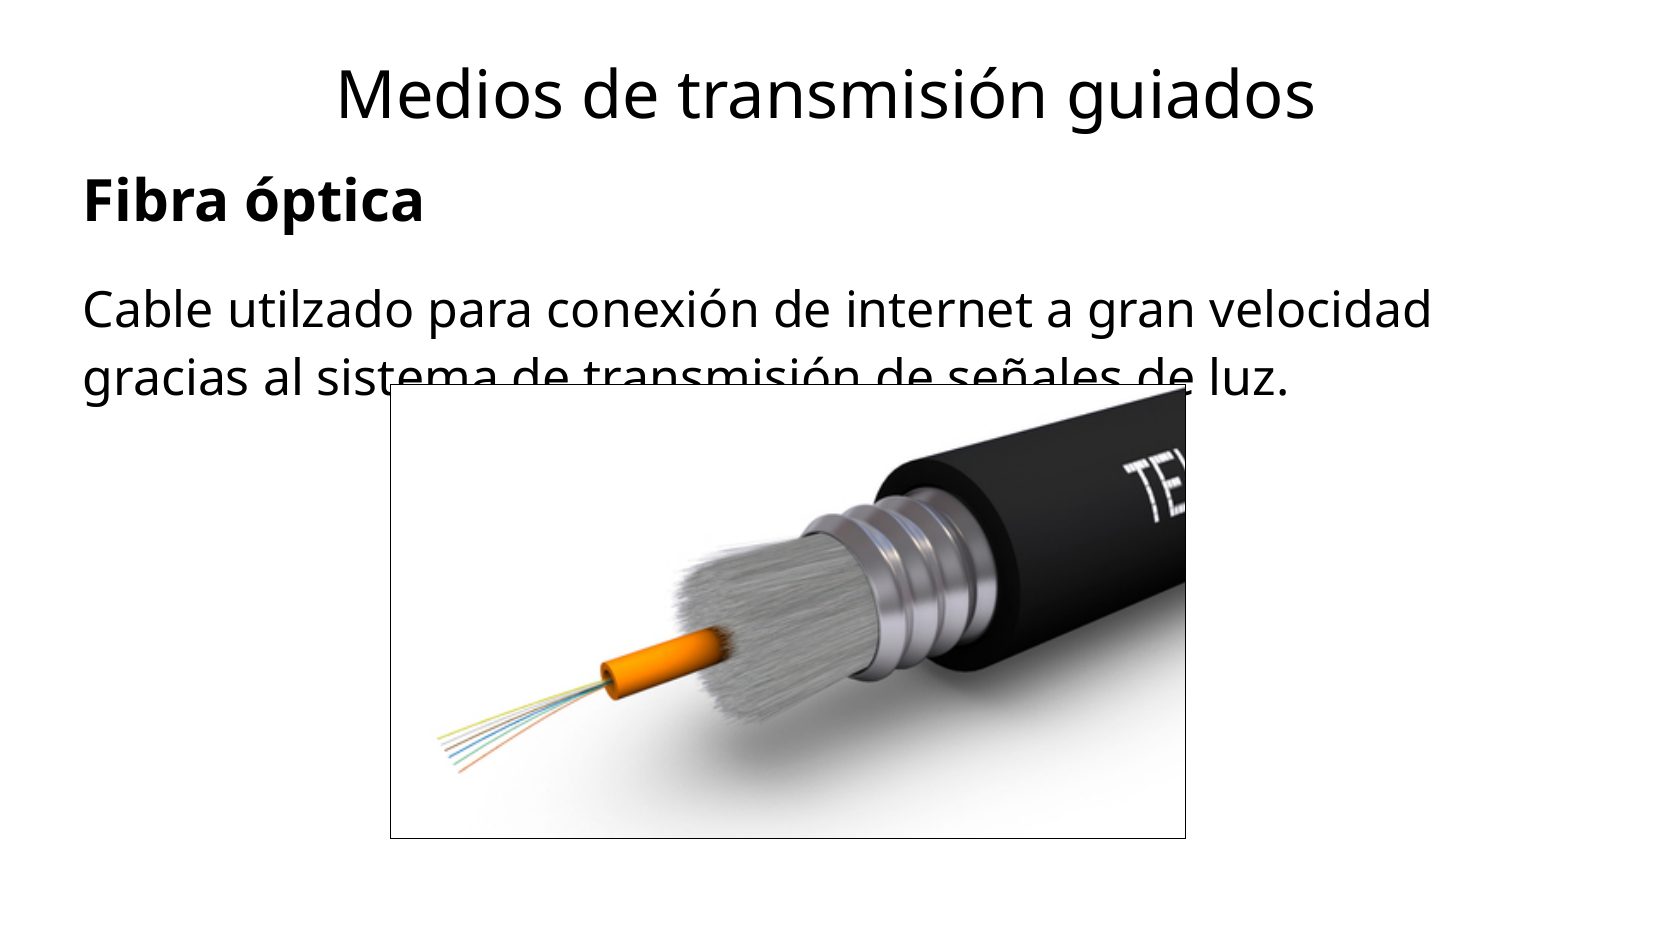

# Medios de transmisión guiados
Fibra óptica
Cable utilzado para conexión de internet a gran velocidad gracias al sistema de transmisión de señales de luz.